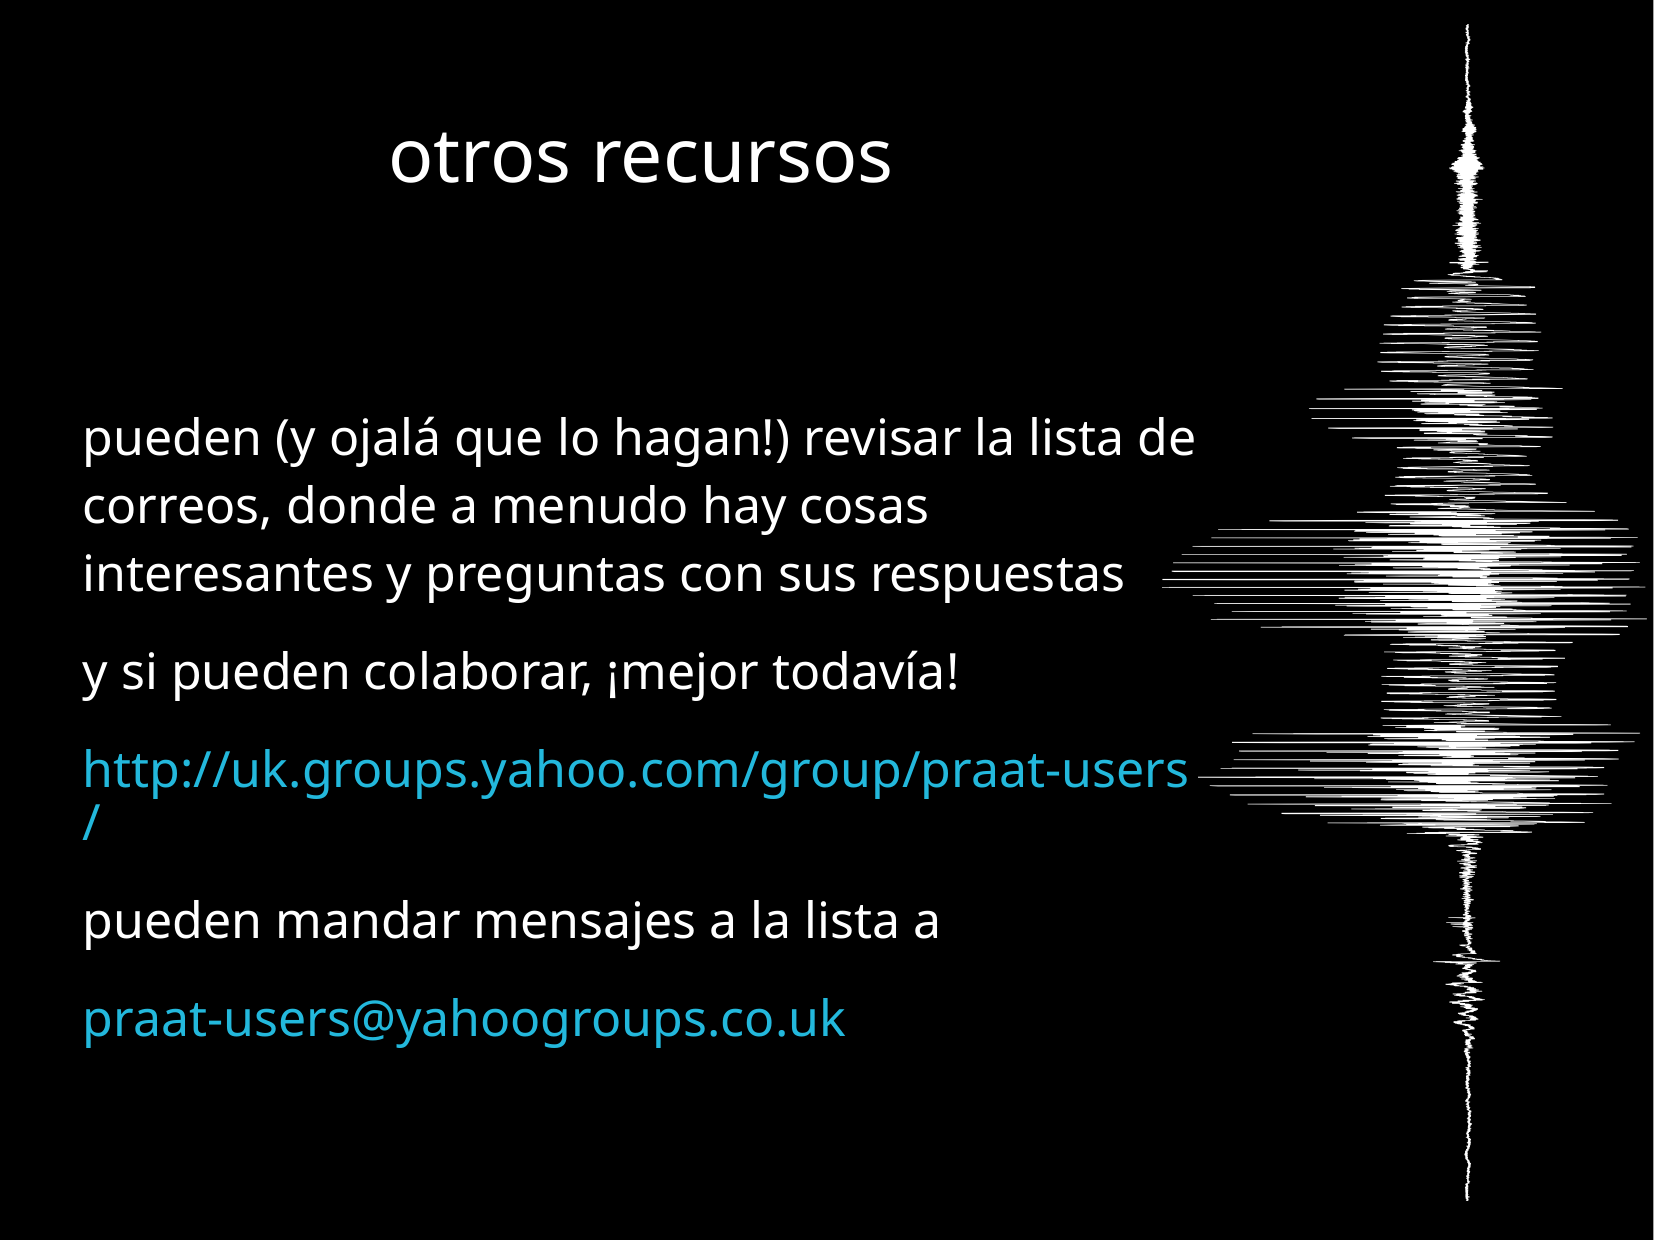

# otros recursos
pueden (y ojalá que lo hagan!) revisar la lista de correos, donde a menudo hay cosas interesantes y preguntas con sus respuestas
y si pueden colaborar, ¡mejor todavía!
http://uk.groups.yahoo.com/group/praat-users/
pueden mandar mensajes a la lista a
praat-users@yahoogroups.co.uk